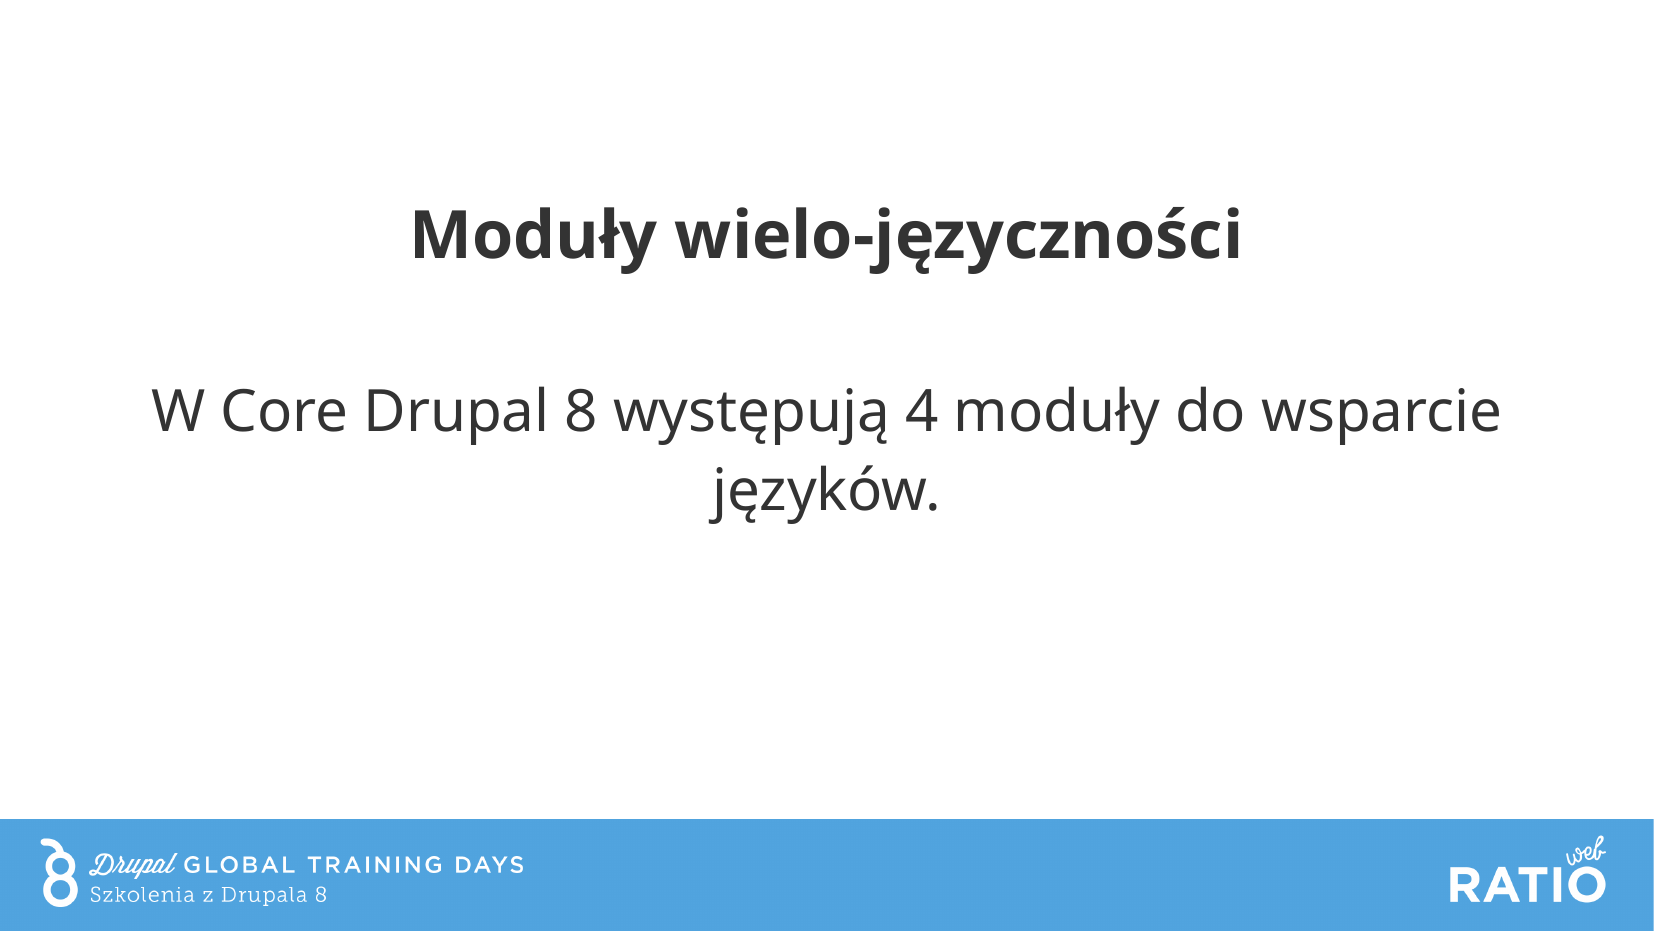

# Moduły wielo-języczności
W Core Drupal 8 występują 4 moduły do wsparcie języków.